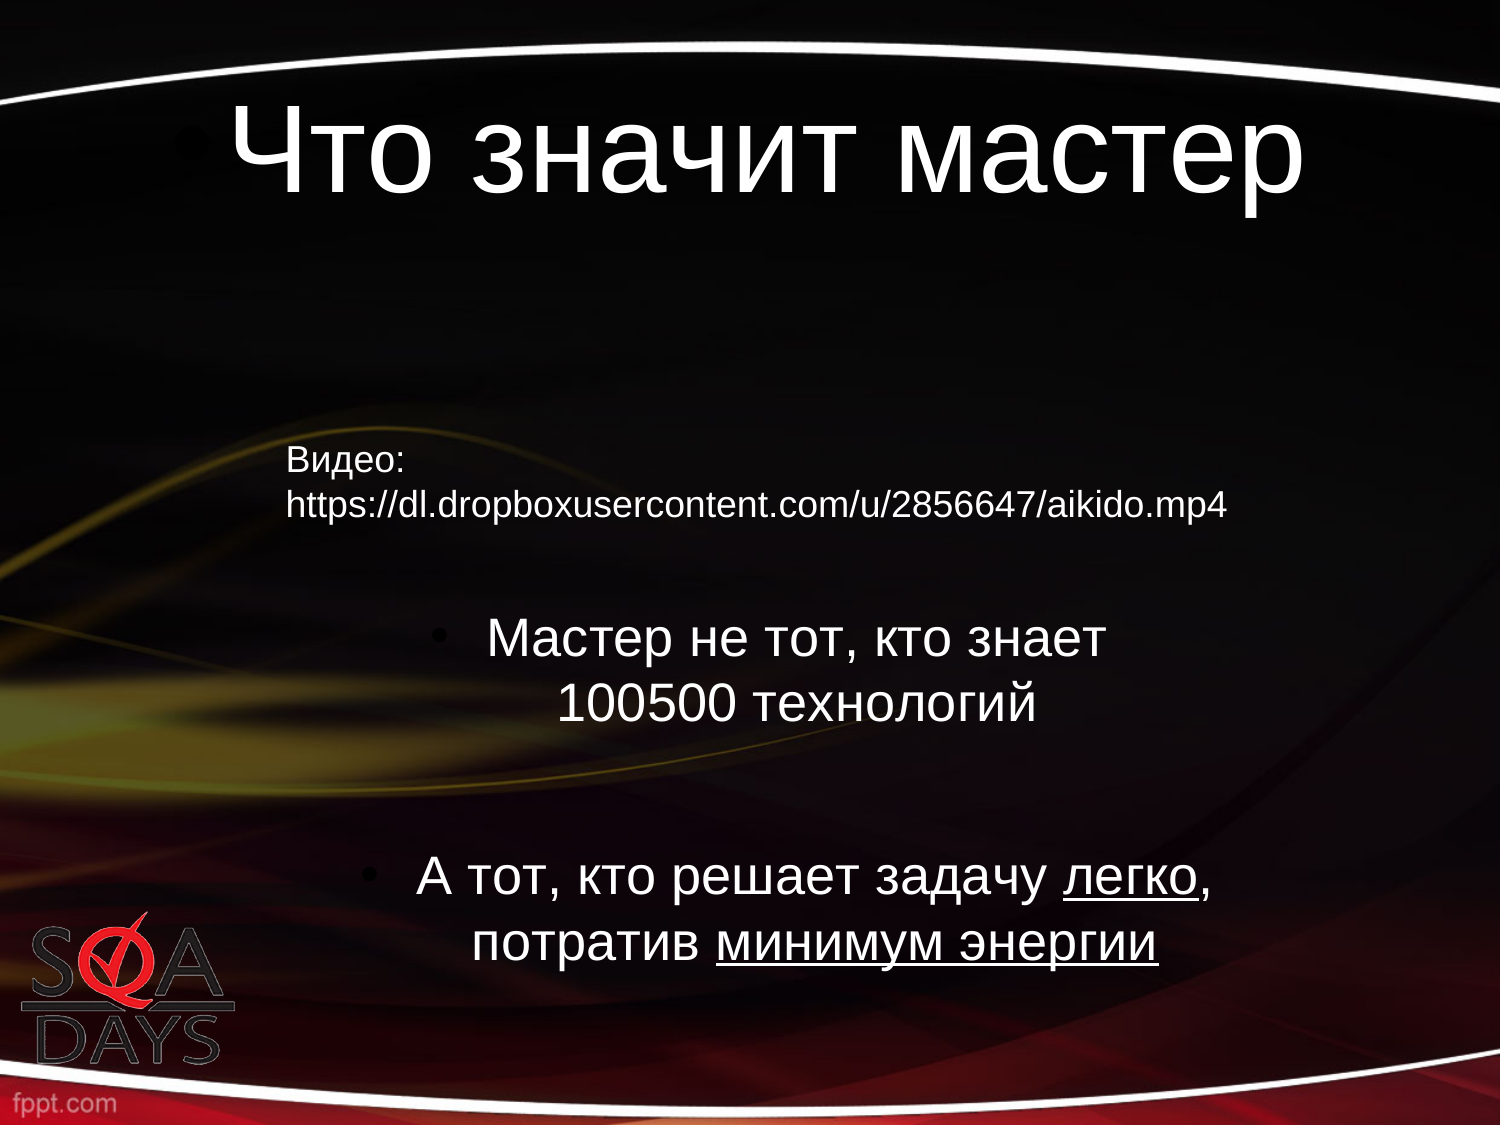

# Что значит мастер
Видео:
https://dl.dropboxusercontent.com/u/2856647/aikido.mp4
Мастер не тот, кто знает
100500 технологий
А тот, кто решает задачу легко,
потратив минимум энергии